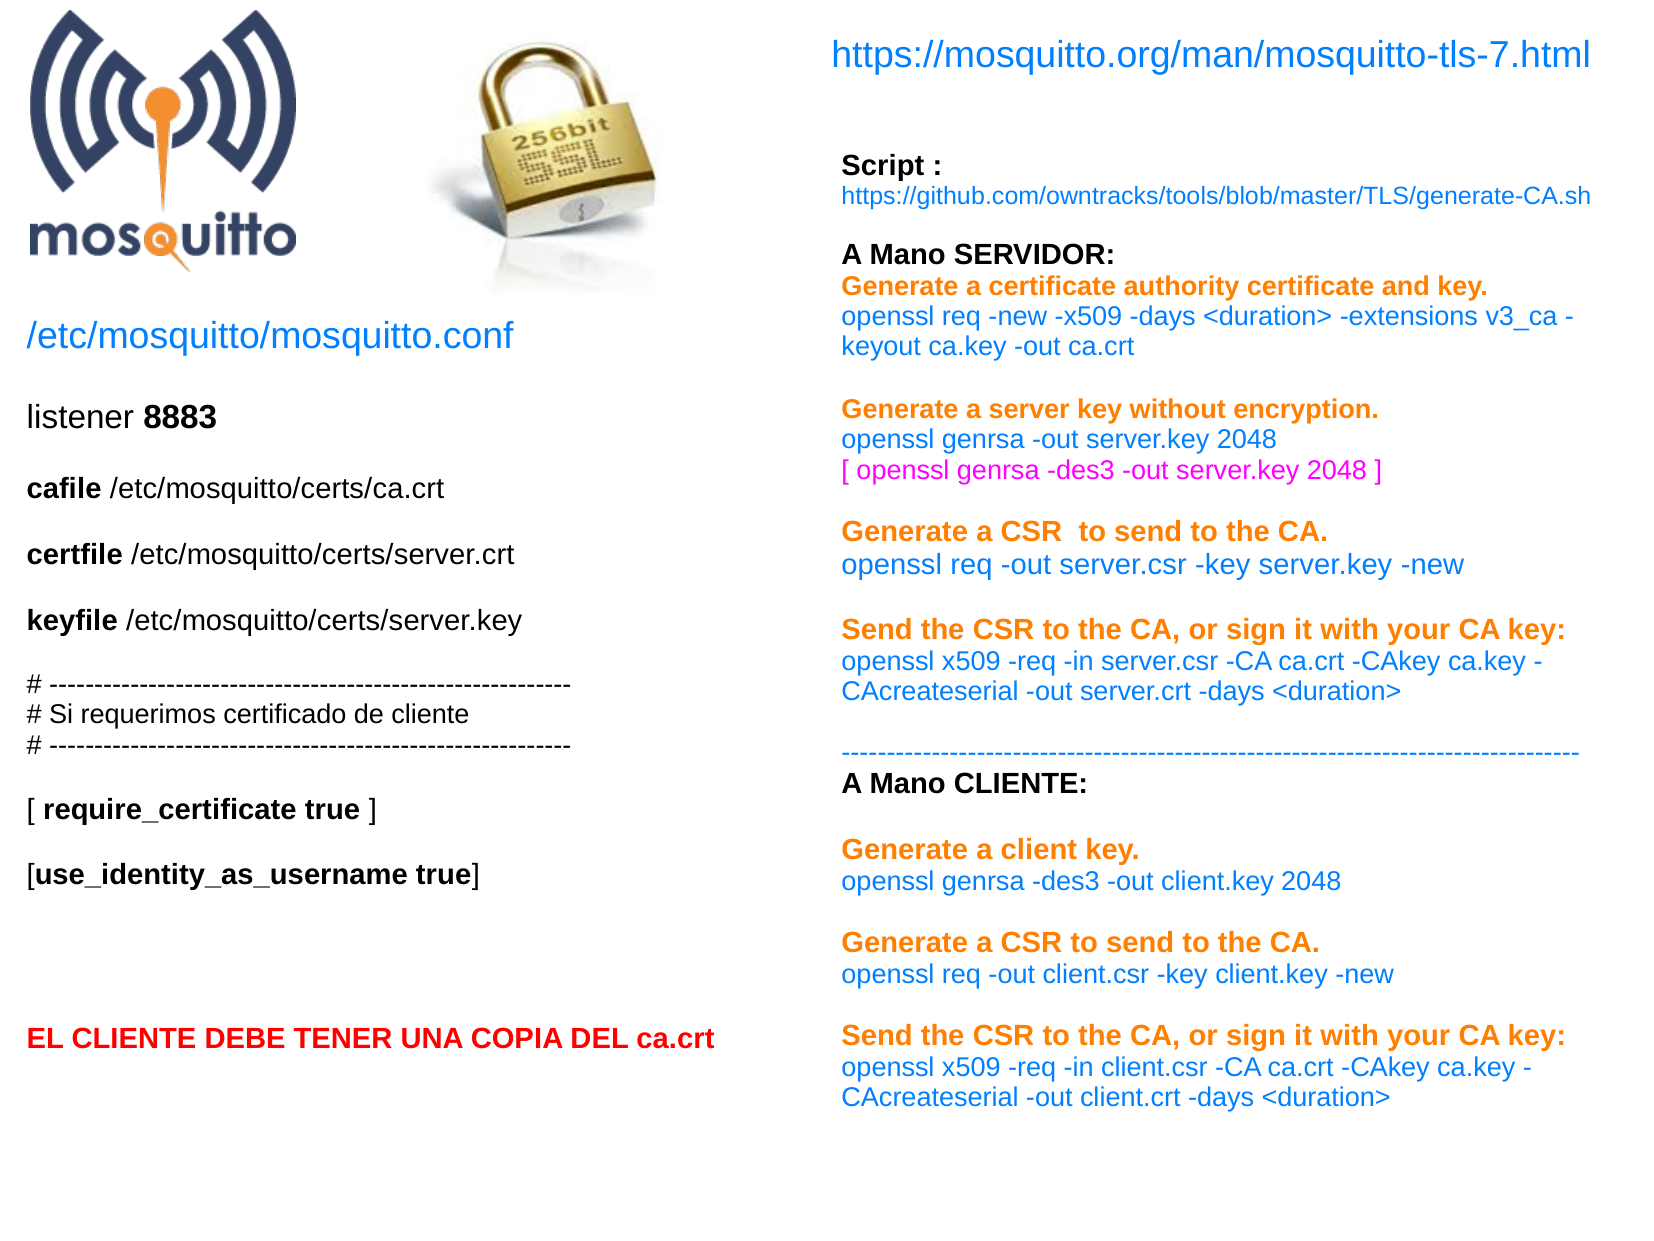

https://mosquitto.org/man/mosquitto-tls-7.html
Script :
https://github.com/owntracks/tools/blob/master/TLS/generate-CA.sh
A Mano SERVIDOR:
Generate a certificate authority certificate and key.
openssl req -new -x509 -days <duration> -extensions v3_ca -keyout ca.key -out ca.crt
Generate a server key without encryption.
openssl genrsa -out server.key 2048
[ openssl genrsa -des3 -out server.key 2048 ]
Generate a CSR to send to the CA.
openssl req -out server.csr -key server.key -new
Send the CSR to the CA, or sign it with your CA key:
openssl x509 -req -in server.csr -CA ca.crt -CAkey ca.key -CAcreateserial -out server.crt -days <duration>
----------------------------------------------------------------------------------
A Mano CLIENTE:
Generate a client key.
openssl genrsa -des3 -out client.key 2048
Generate a CSR to send to the CA.
openssl req -out client.csr -key client.key -new
Send the CSR to the CA, or sign it with your CA key:
openssl x509 -req -in client.csr -CA ca.crt -CAkey ca.key -CAcreateserial -out client.crt -days <duration>
/etc/mosquitto/mosquitto.conf
listener 8883
cafile /etc/mosquitto/certs/ca.crt
certfile /etc/mosquitto/certs/server.crt
keyfile /etc/mosquitto/certs/server.key
# ----------------------------------------------------------
# Si requerimos certificado de cliente
# ----------------------------------------------------------
[ require_certificate true ]
[use_identity_as_username true]
EL CLIENTE DEBE TENER UNA COPIA DEL ca.crt